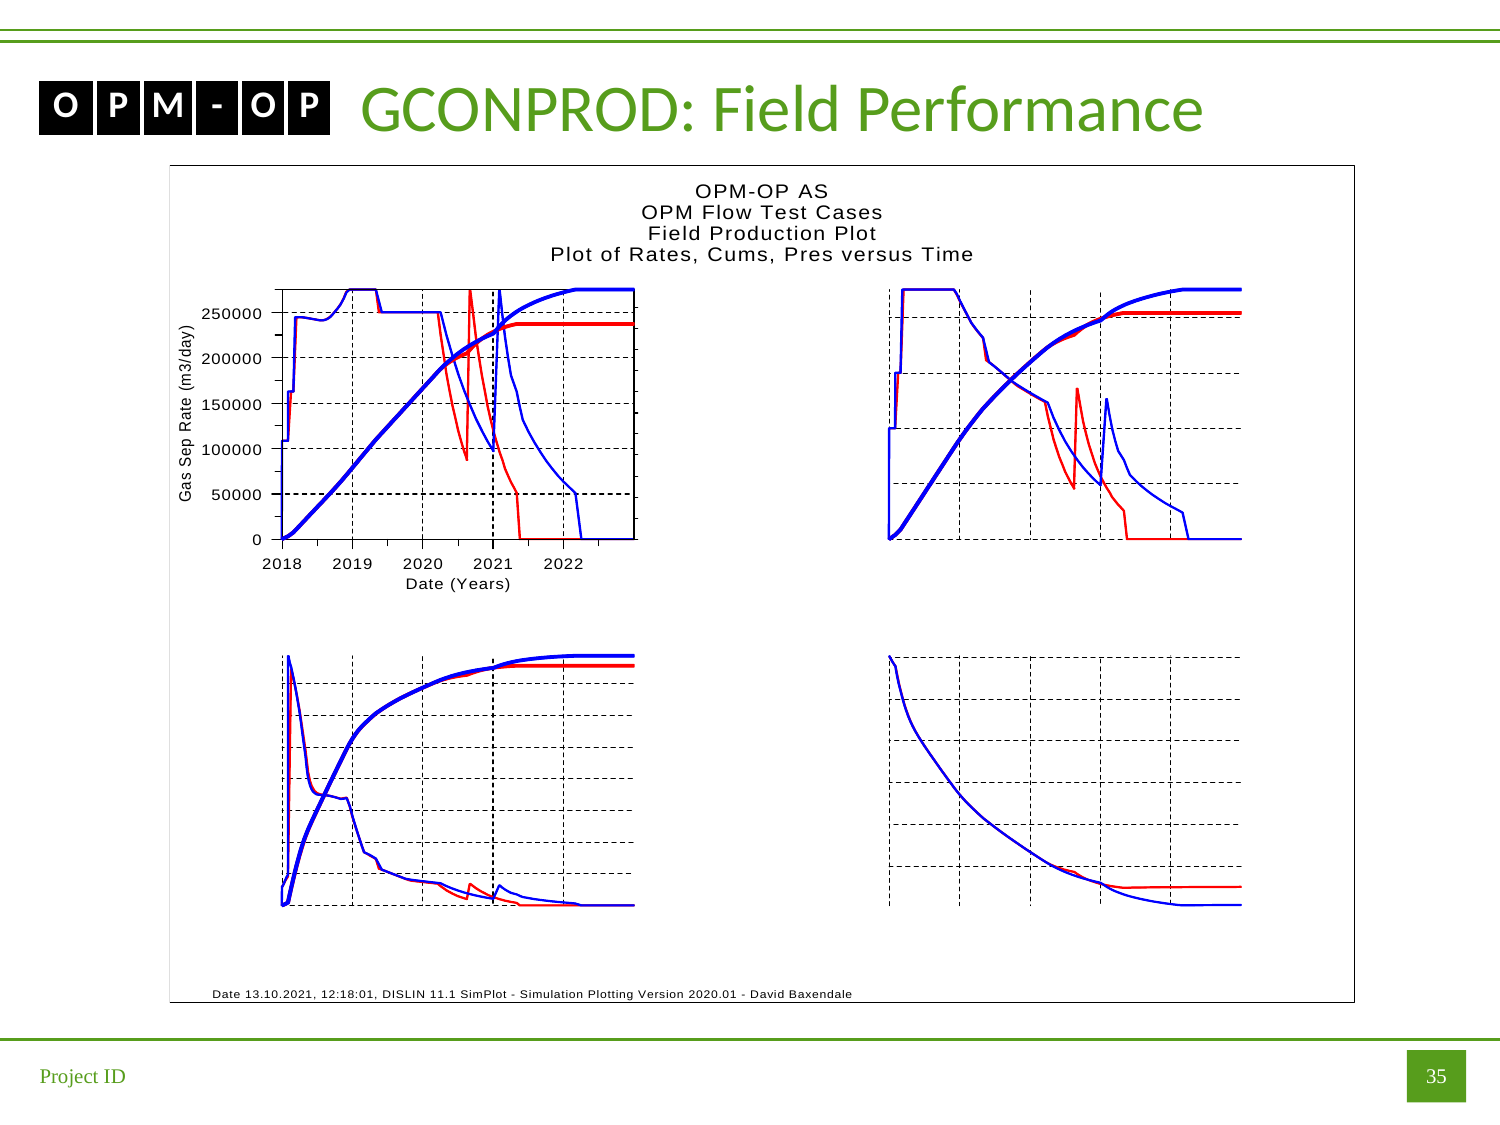

# GCONPROD: Field Performance
Project ID
35